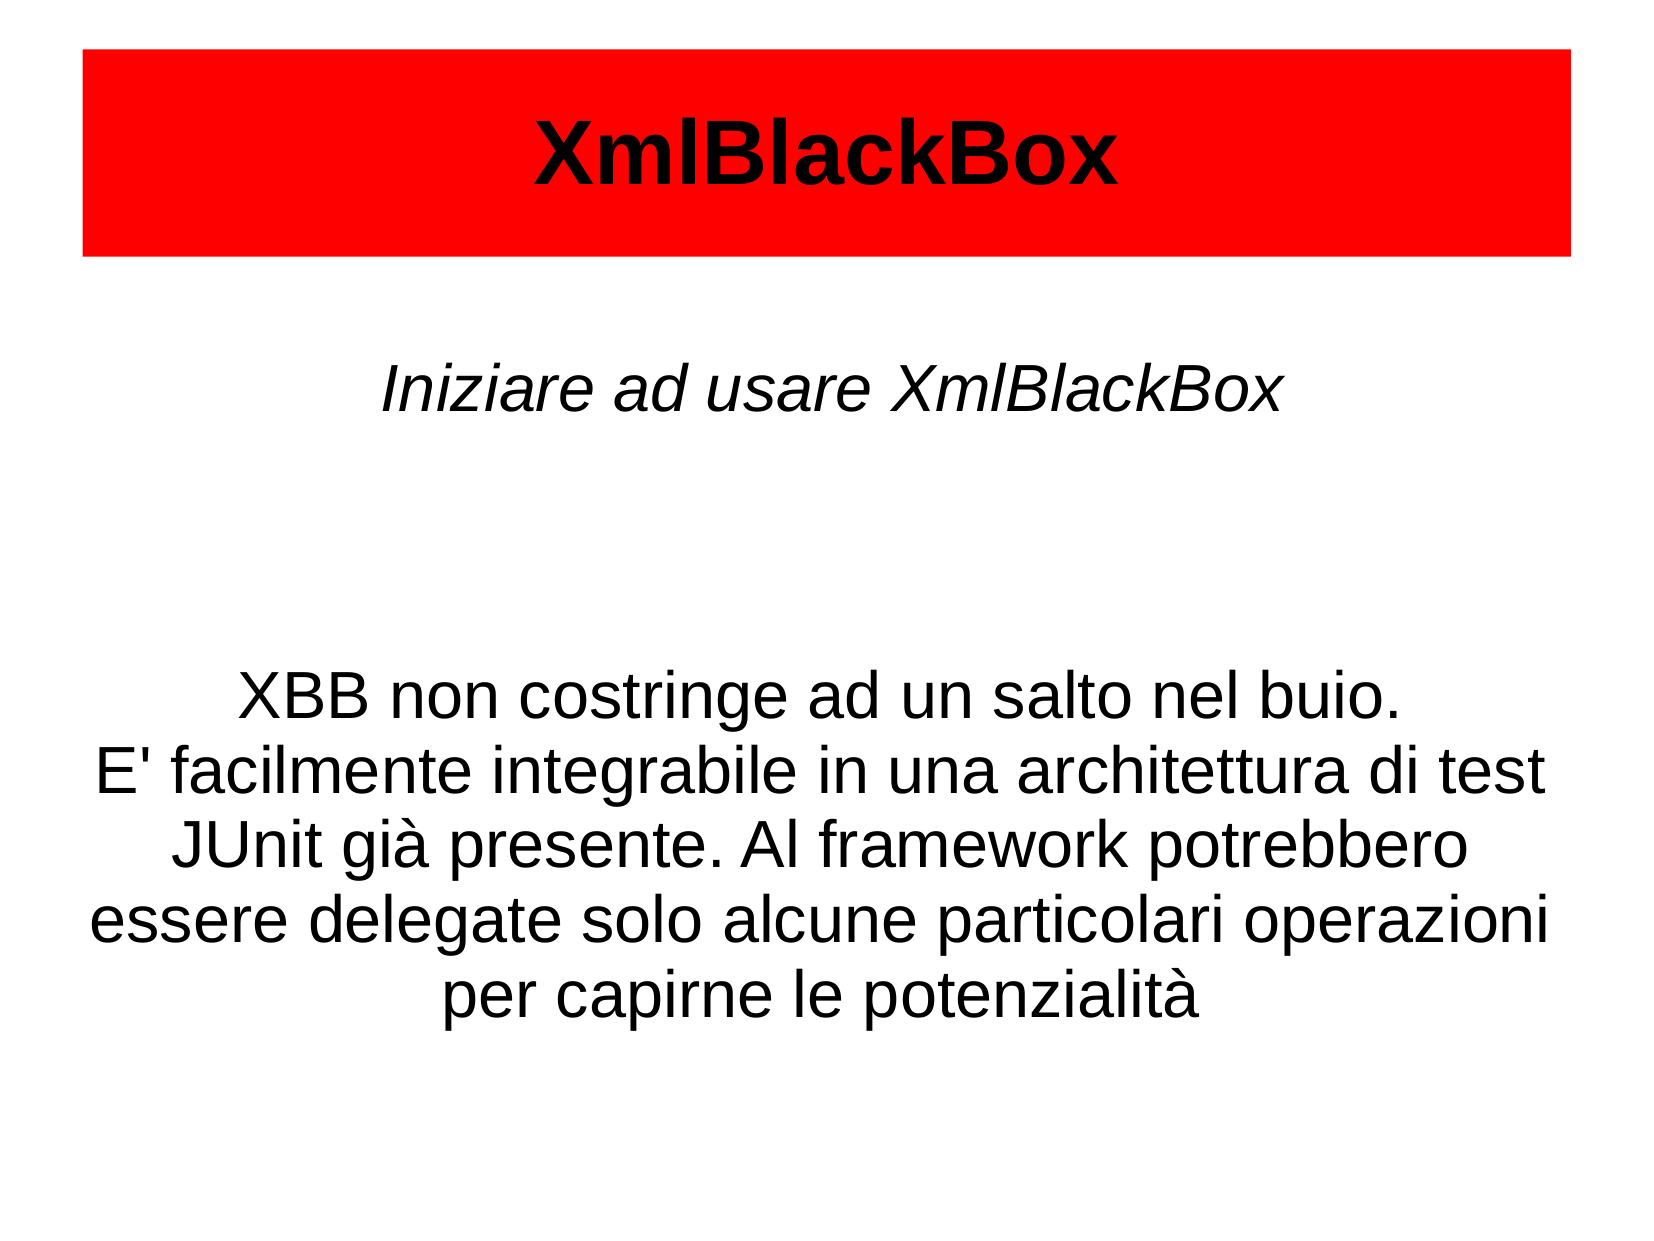

# XmlBlackBox
Iniziare ad usare XmlBlackBox
XBB non costringe ad un salto nel buio.
E' facilmente integrabile in una architettura di test JUnit già presente. Al framework potrebbero essere delegate solo alcune particolari operazioni per capirne le potenzialità